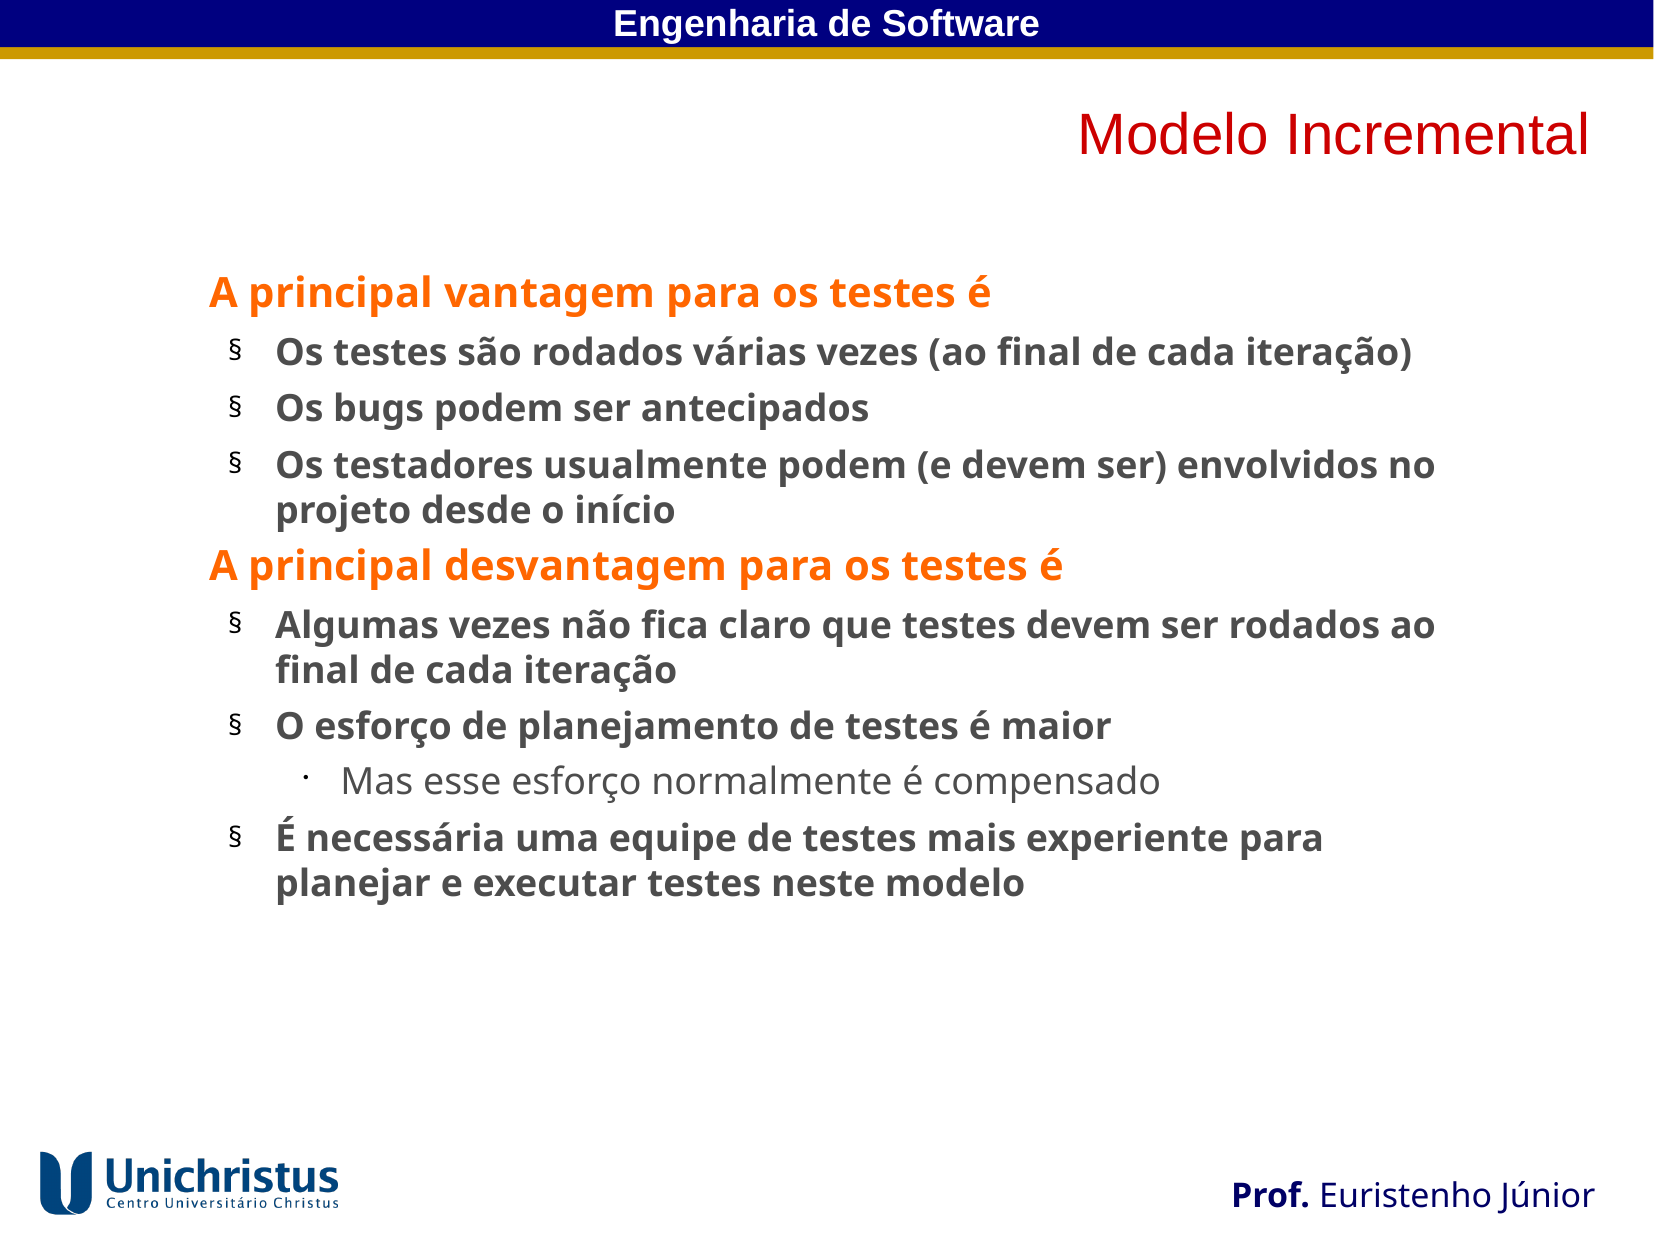

Engenharia de Software
Modelo Incremental
A principal vantagem para os testes é
Os testes são rodados várias vezes (ao final de cada iteração)
Os bugs podem ser antecipados
Os testadores usualmente podem (e devem ser) envolvidos no projeto desde o início
A principal desvantagem para os testes é
Algumas vezes não fica claro que testes devem ser rodados ao final de cada iteração
O esforço de planejamento de testes é maior
Mas esse esforço normalmente é compensado
É necessária uma equipe de testes mais experiente para planejar e executar testes neste modelo
Prof. Euristenho Júnior